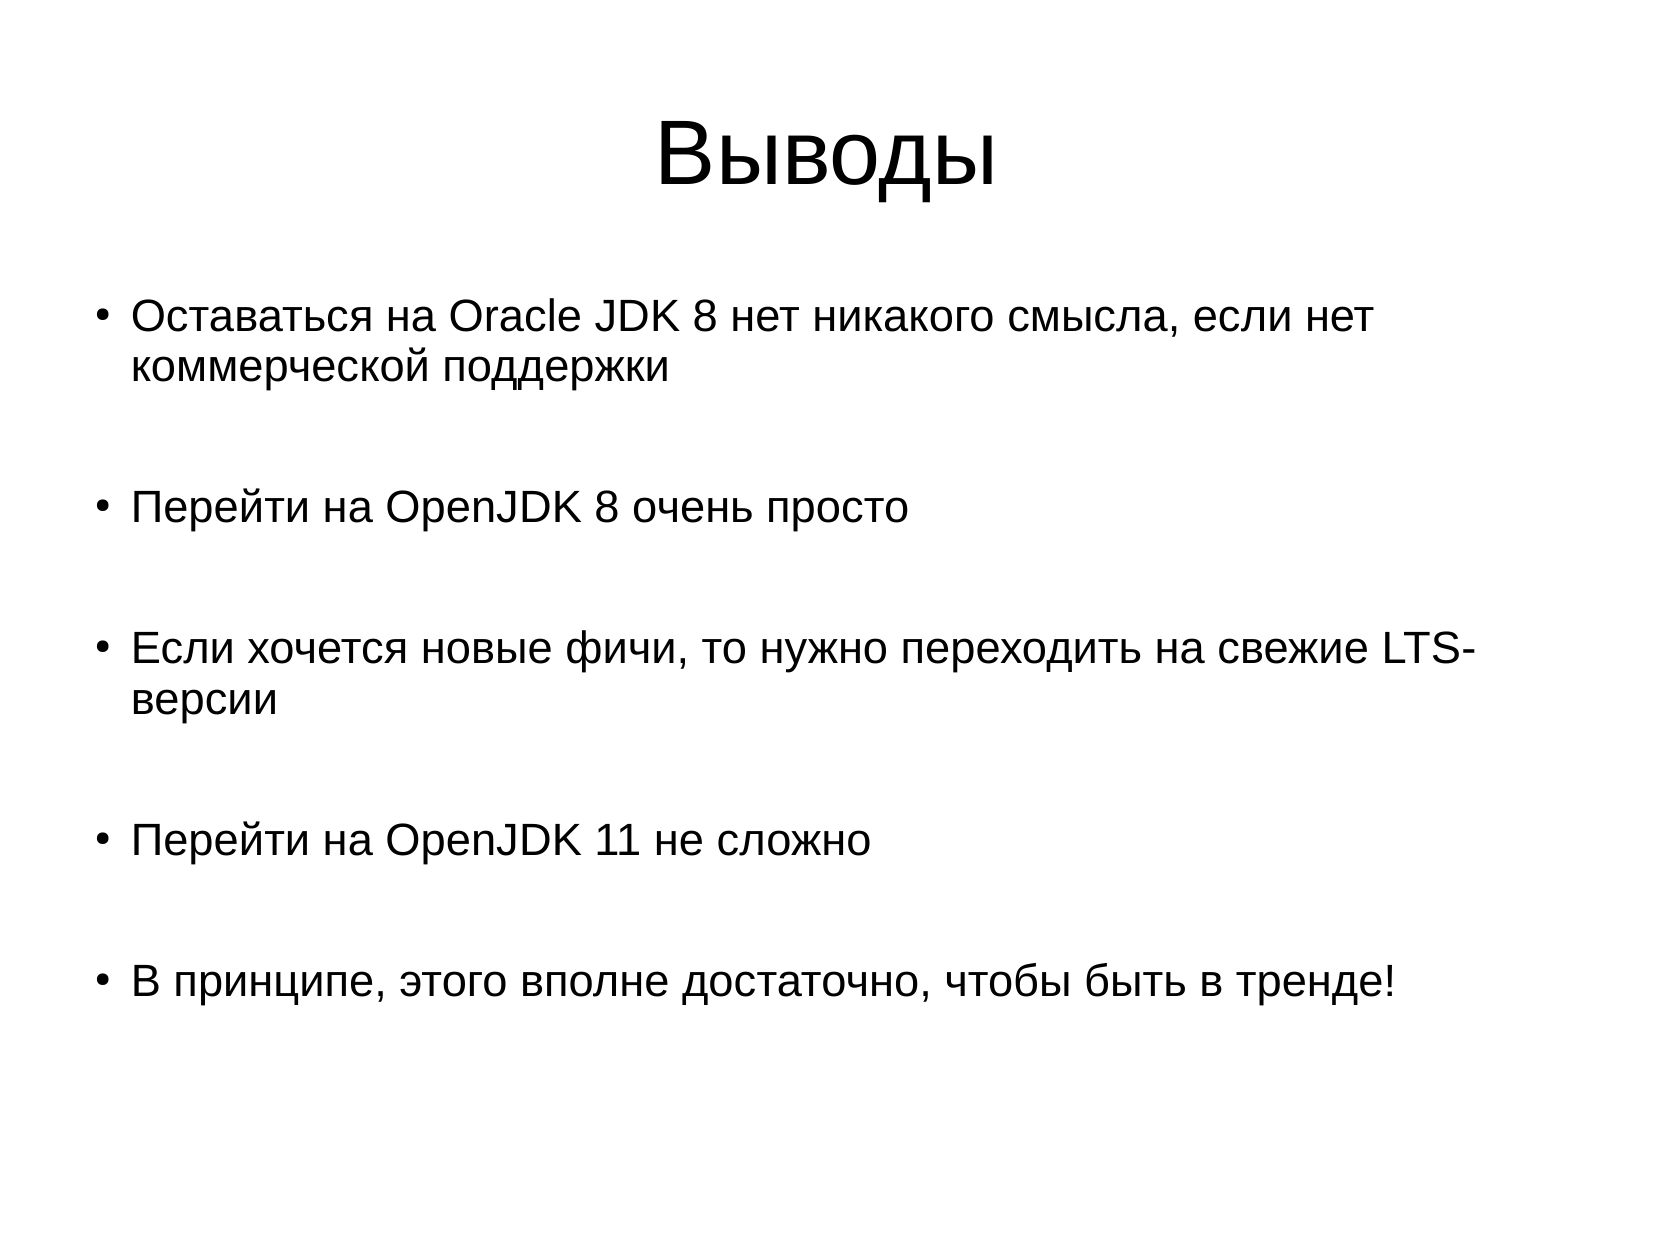

# Выводы
Оставаться на Oracle JDK 8 нет никакого смысла, если нет коммерческой поддержки
Перейти на OpenJDK 8 очень просто
Если хочется новые фичи, то нужно переходить на свежие LTS-версии
Перейти на OpenJDK 11 не сложно
В принципе, этого вполне достаточно, чтобы быть в тренде!